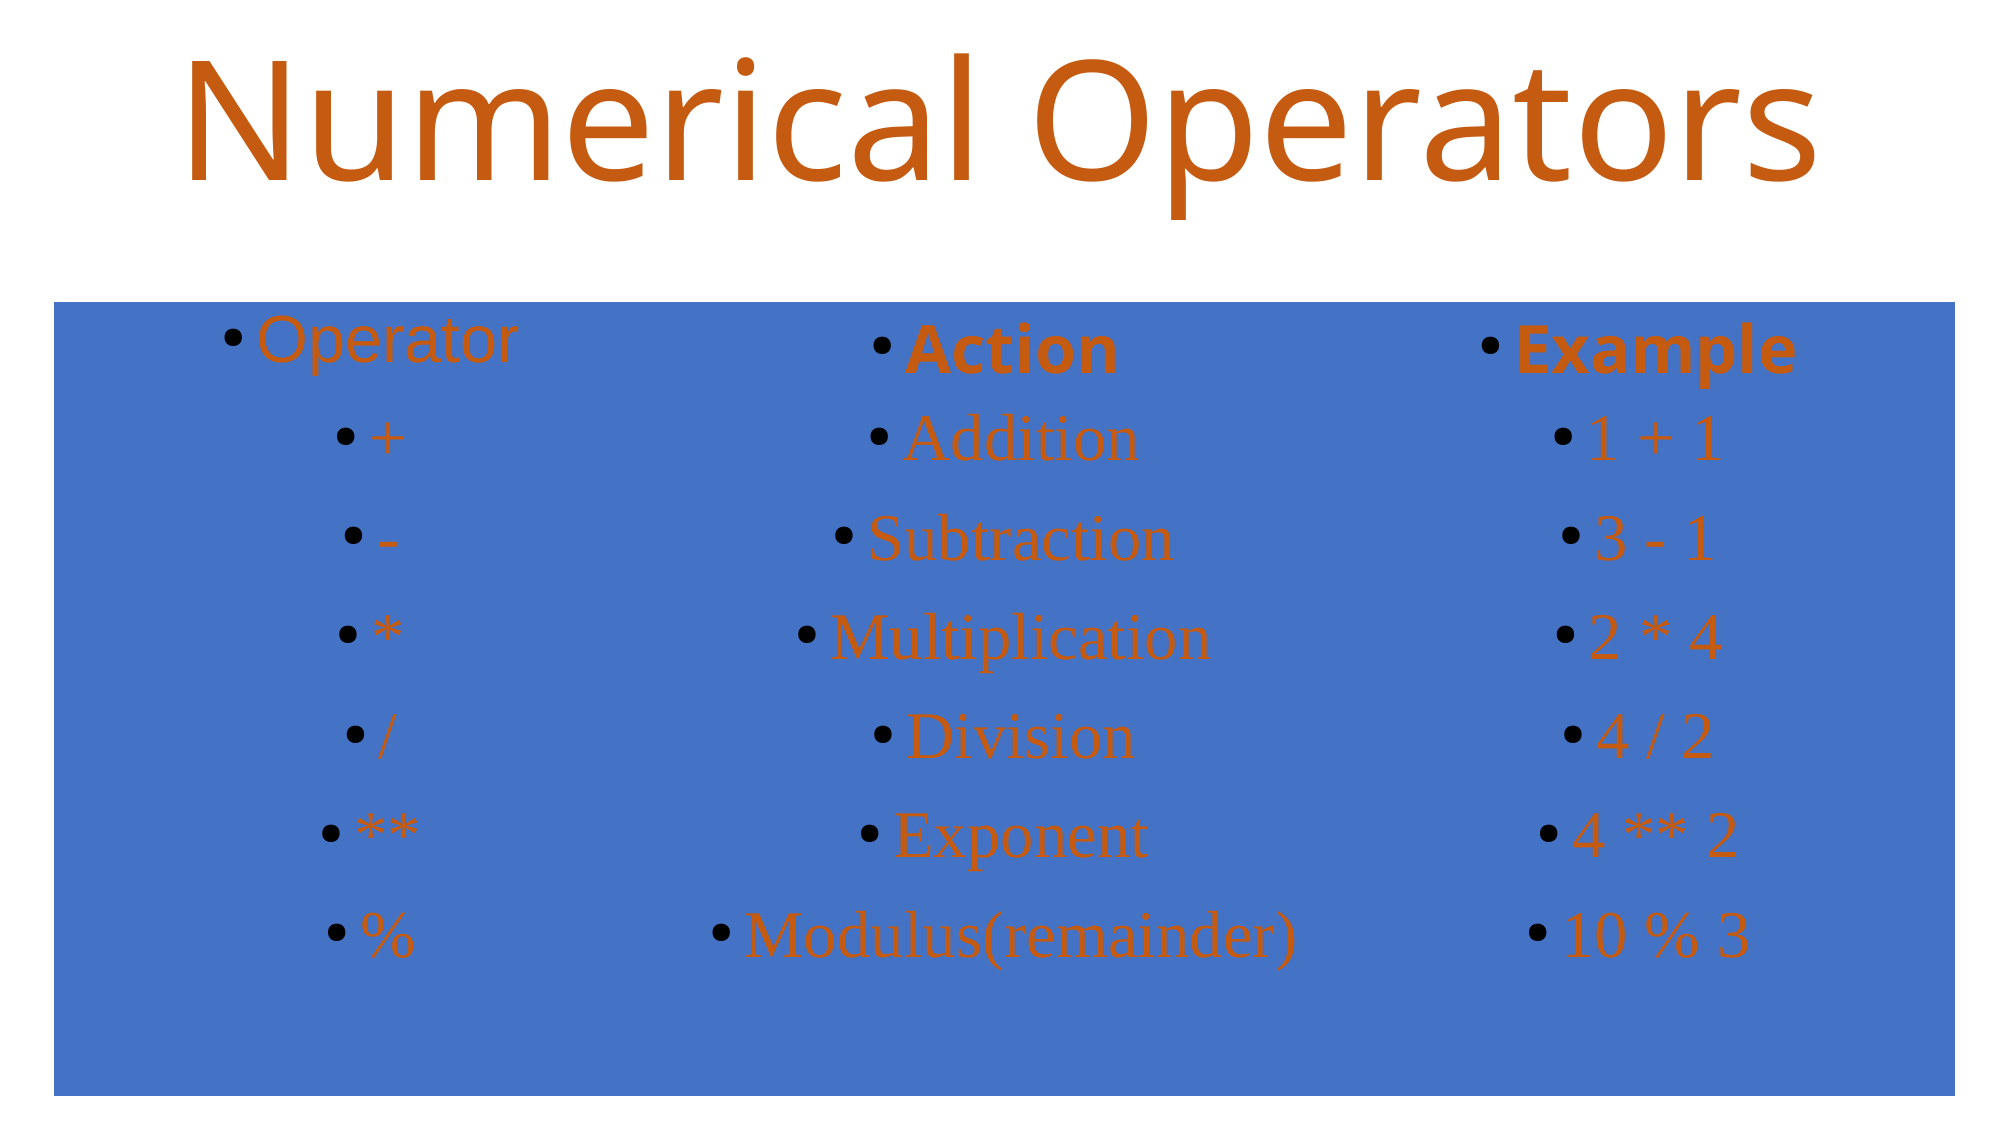

# Numerical Operators
| Operator | Action | Example |
| --- | --- | --- |
| + | Addition | 1 + 1 |
| - | Subtraction | 3 - 1 |
| \* | Multiplication | 2 \* 4 |
| / | Division | 4 / 2 |
| \*\* | Exponent | 4 \*\* 2 |
| % | Modulus(remainder) | 10 % 3 |
| | | |